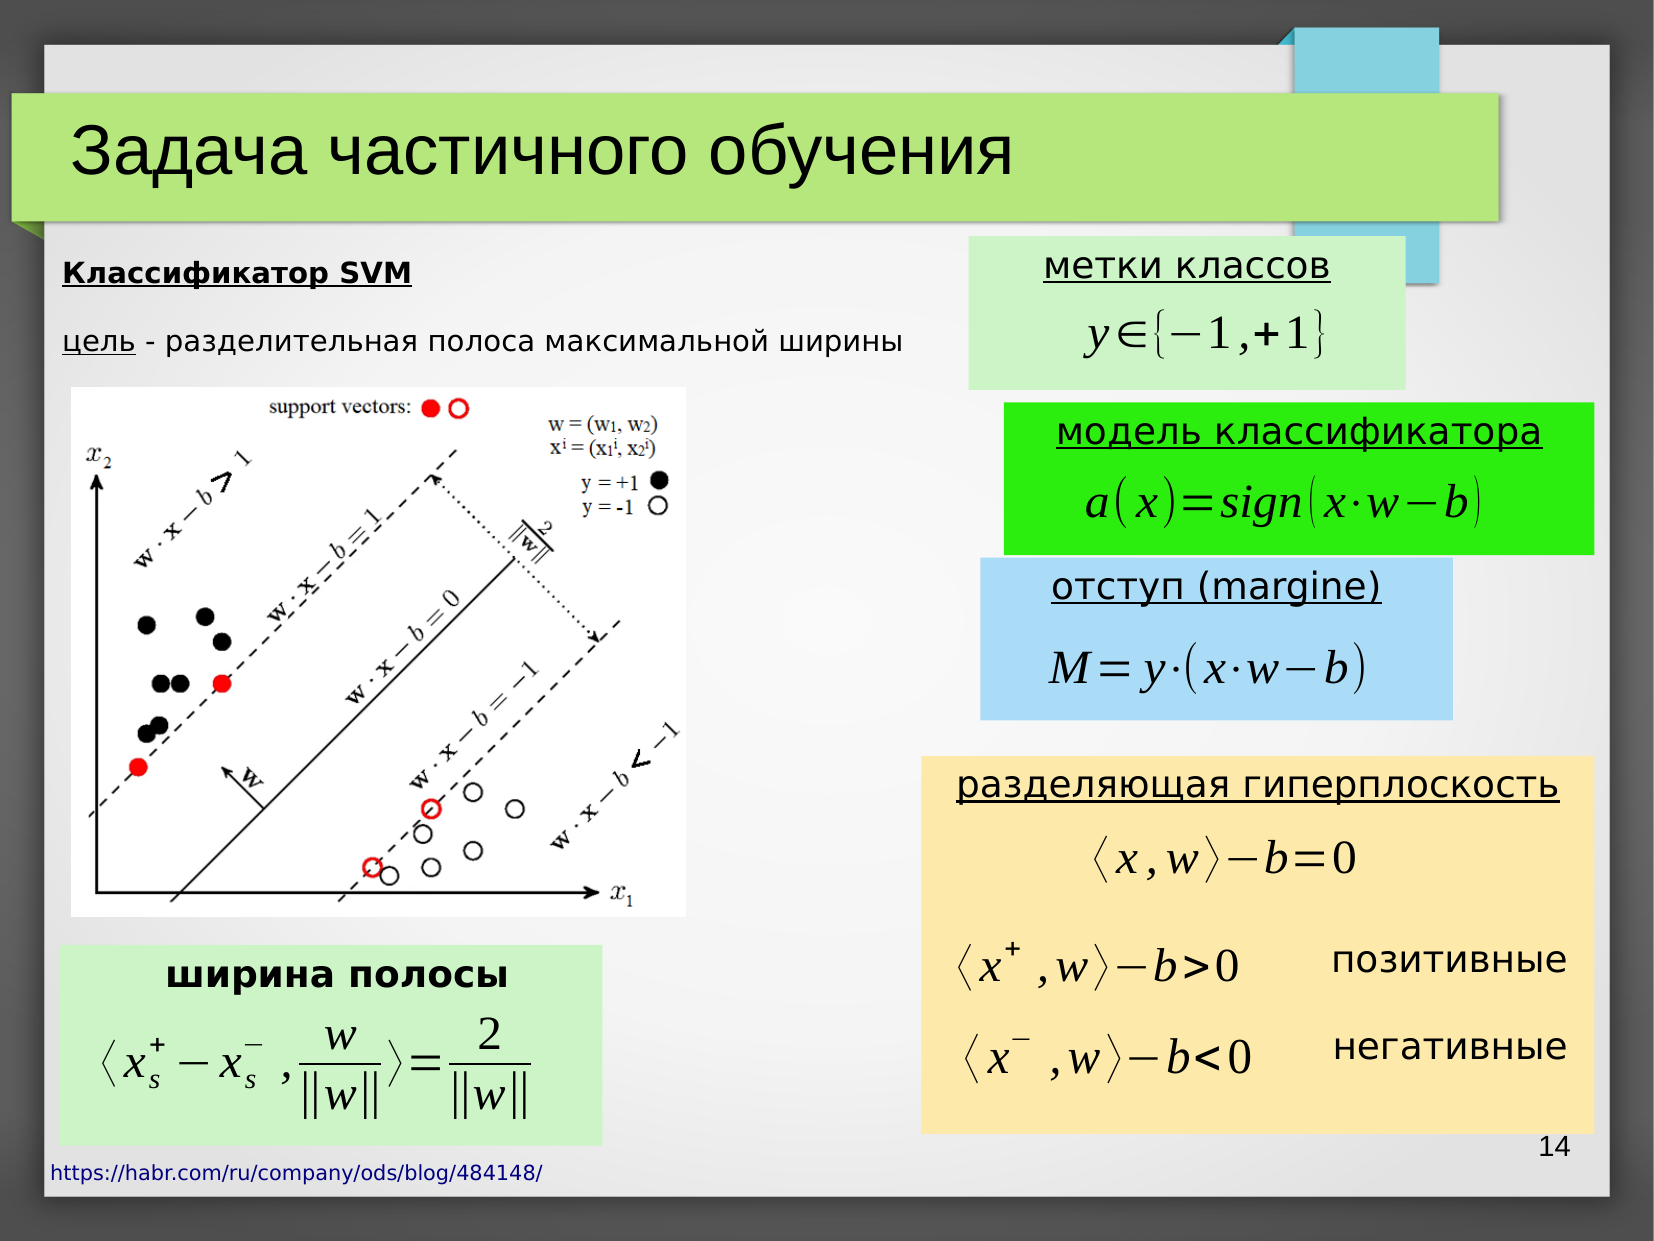

# Задача частичного обучения
метки классов
Классификатор SVM
цель - разделительная полоса максимальной ширины
модель классификатора
отступ (margine)
разделяющая гиперплоскость
позитивные
негативные
 ширина полосы
14
https://habr.com/ru/company/ods/blog/484148/